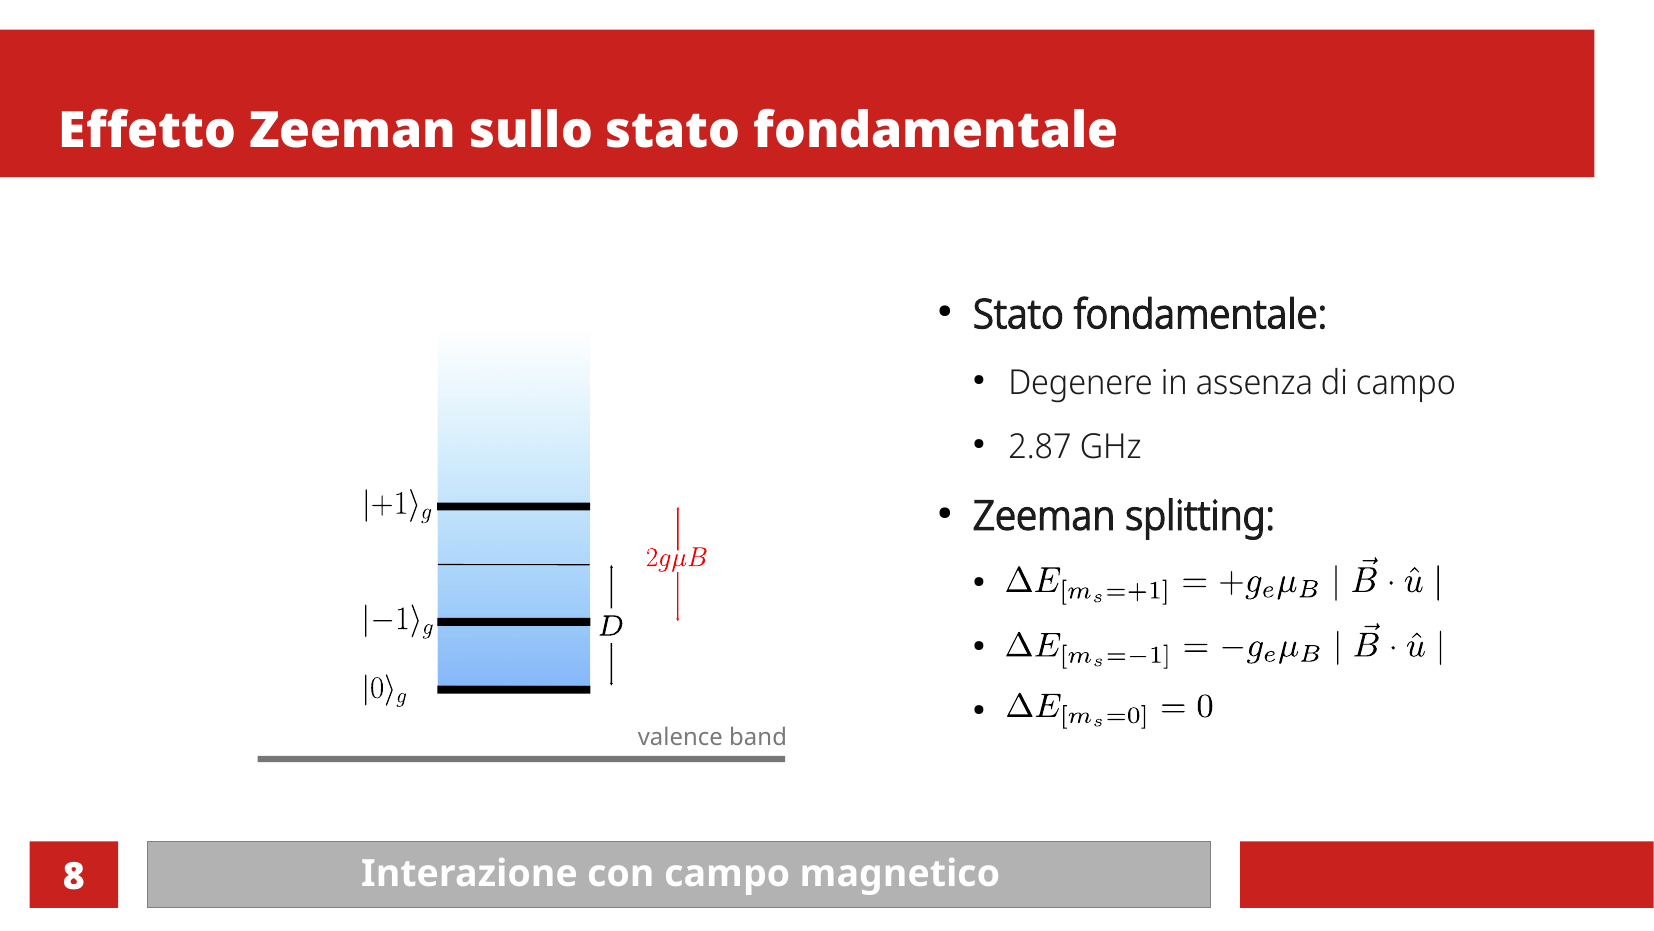

# Effetto Zeeman sullo stato fondamentale
Stato fondamentale:
Degenere in assenza di campo
2.87 GHz
Zeeman splitting:
Interazione con campo magnetico
8